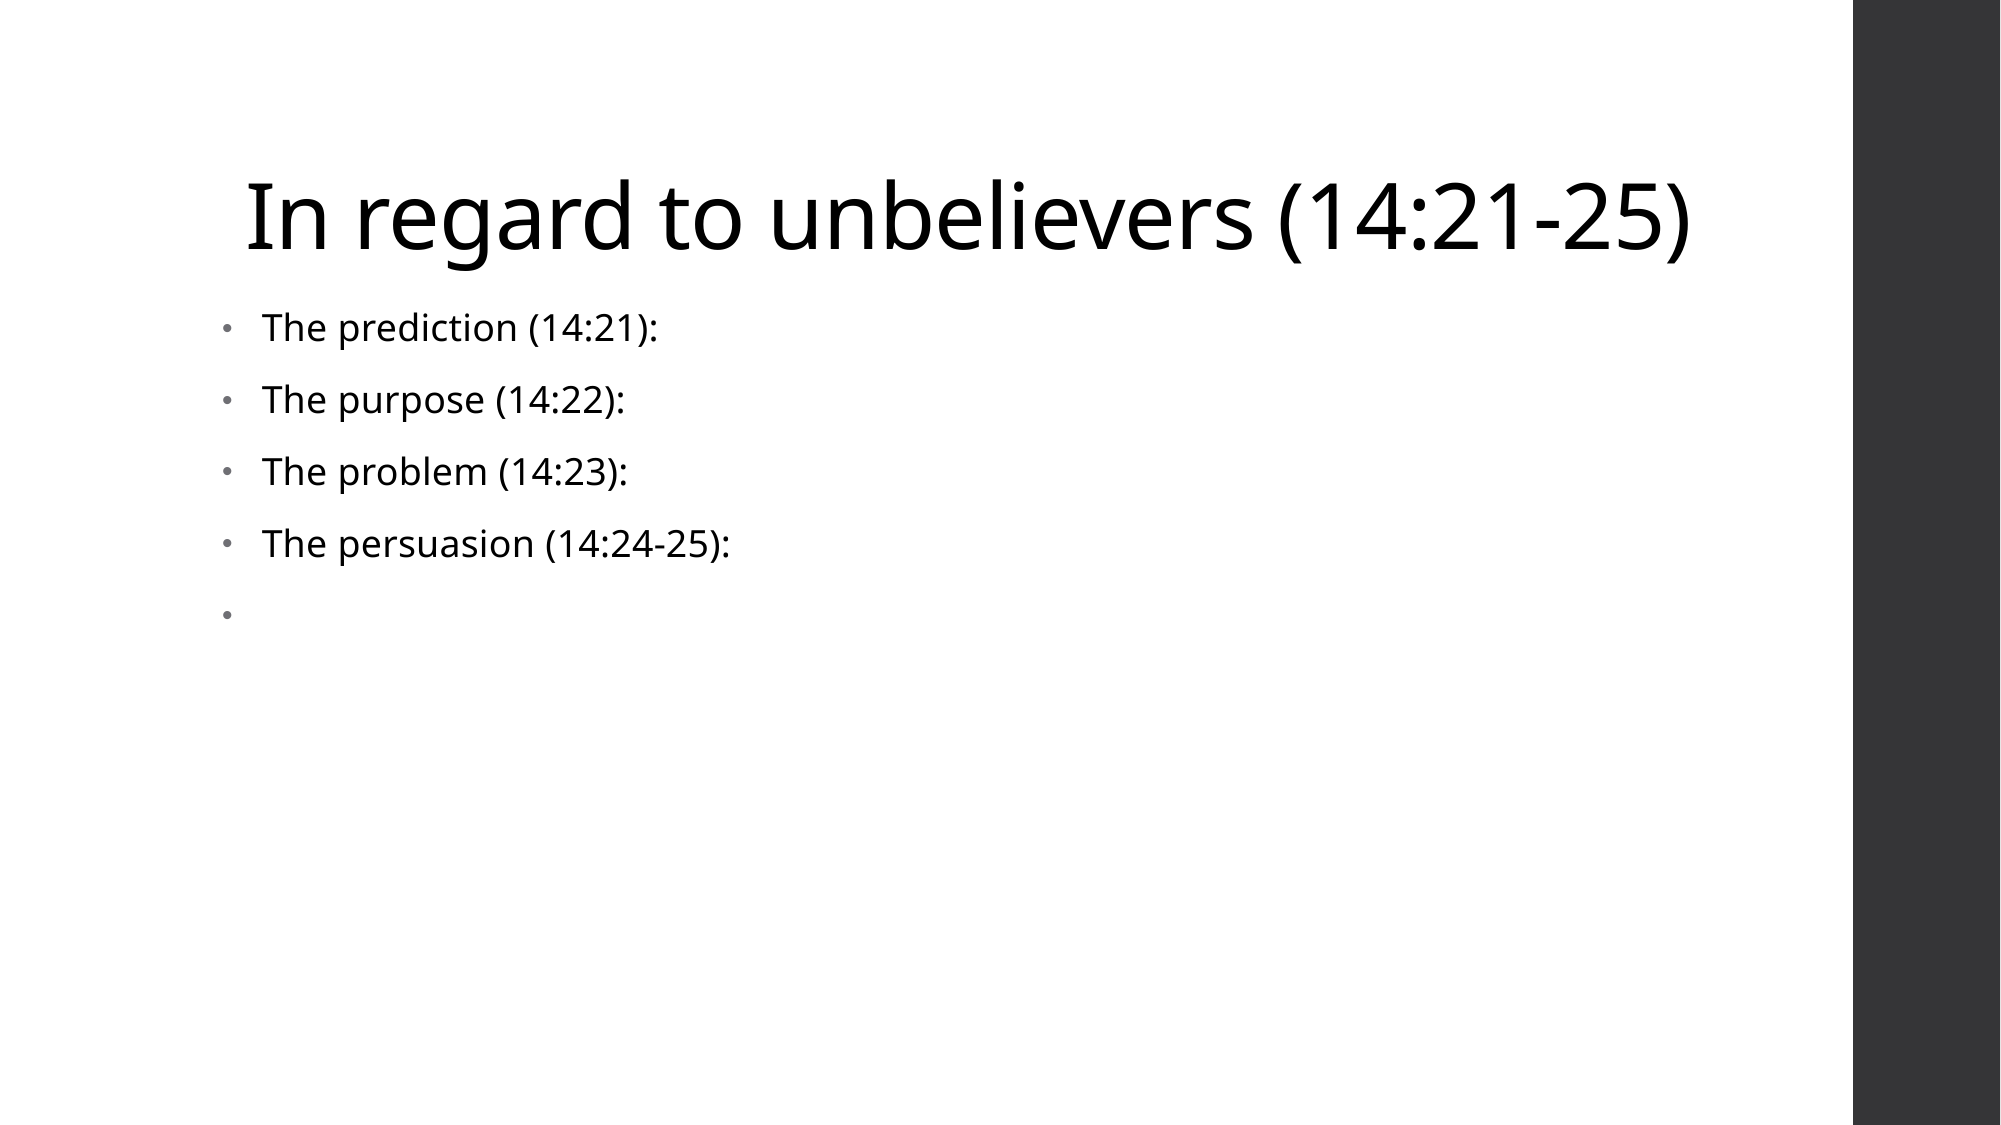

# In regard to unbelievers (14:21-25)
 The prediction (14:21):
 The purpose (14:22):
 The problem (14:23):
 The persuasion (14:24-25):